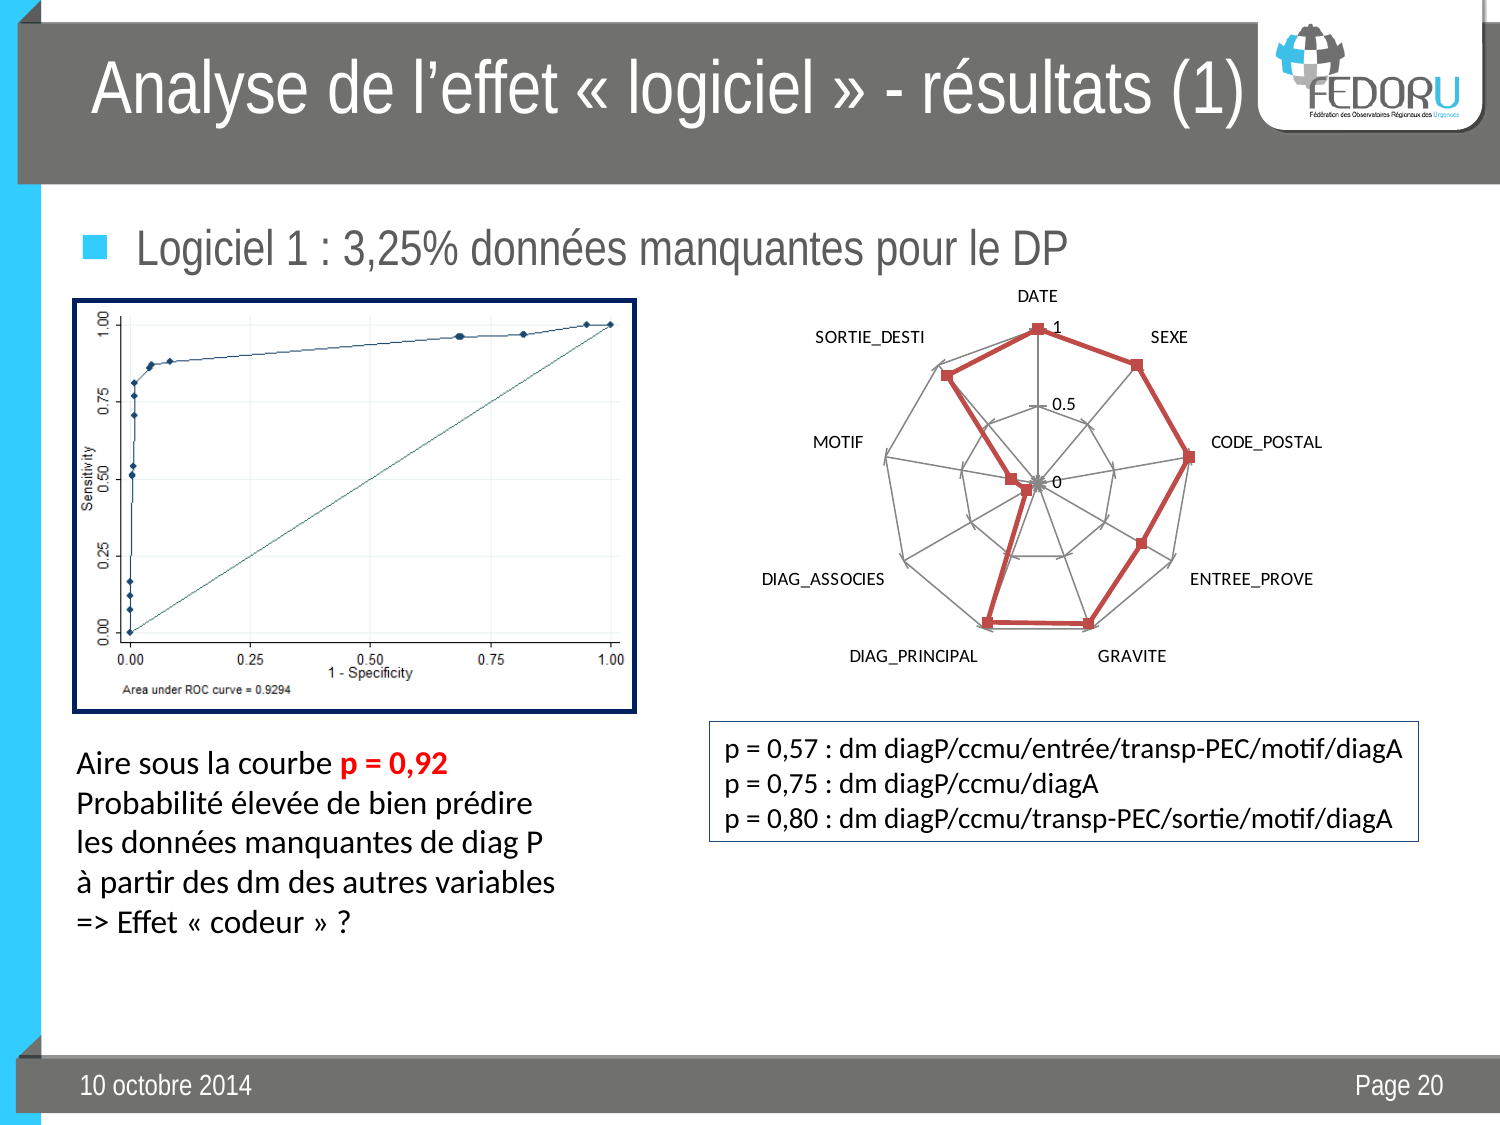

Analyse de l’effet « logiciel » - résultats (1)
# Logiciel 1 : 3,25% données manquantes pour le DP
### Chart
| Category | |
|---|---|
| DATE | 1.0 |
| SEXE | 0.9997 |
| CODE_POSTAL | 0.993 |
| ENTREE_PROVE | 0.7745 |
| GRAVITE | 0.9641 |
| DIAG_PRINCIPAL | 0.9541 |
| DIAG_ASSOCIES | 0.0837 |
| MOTIF | 0.1758 |
| SORTIE_DESTI | 0.9117 |
p = 0,57 : dm diagP/ccmu/entrée/transp-PEC/motif/diagA
p = 0,75 : dm diagP/ccmu/diagA
p = 0,80 : dm diagP/ccmu/transp-PEC/sortie/motif/diagA
Aire sous la courbe p = 0,92
Probabilité élevée de bien prédire
les données manquantes de diag P
à partir des dm des autres variables
=> Effet « codeur » ?
10 octobre 2014
Page